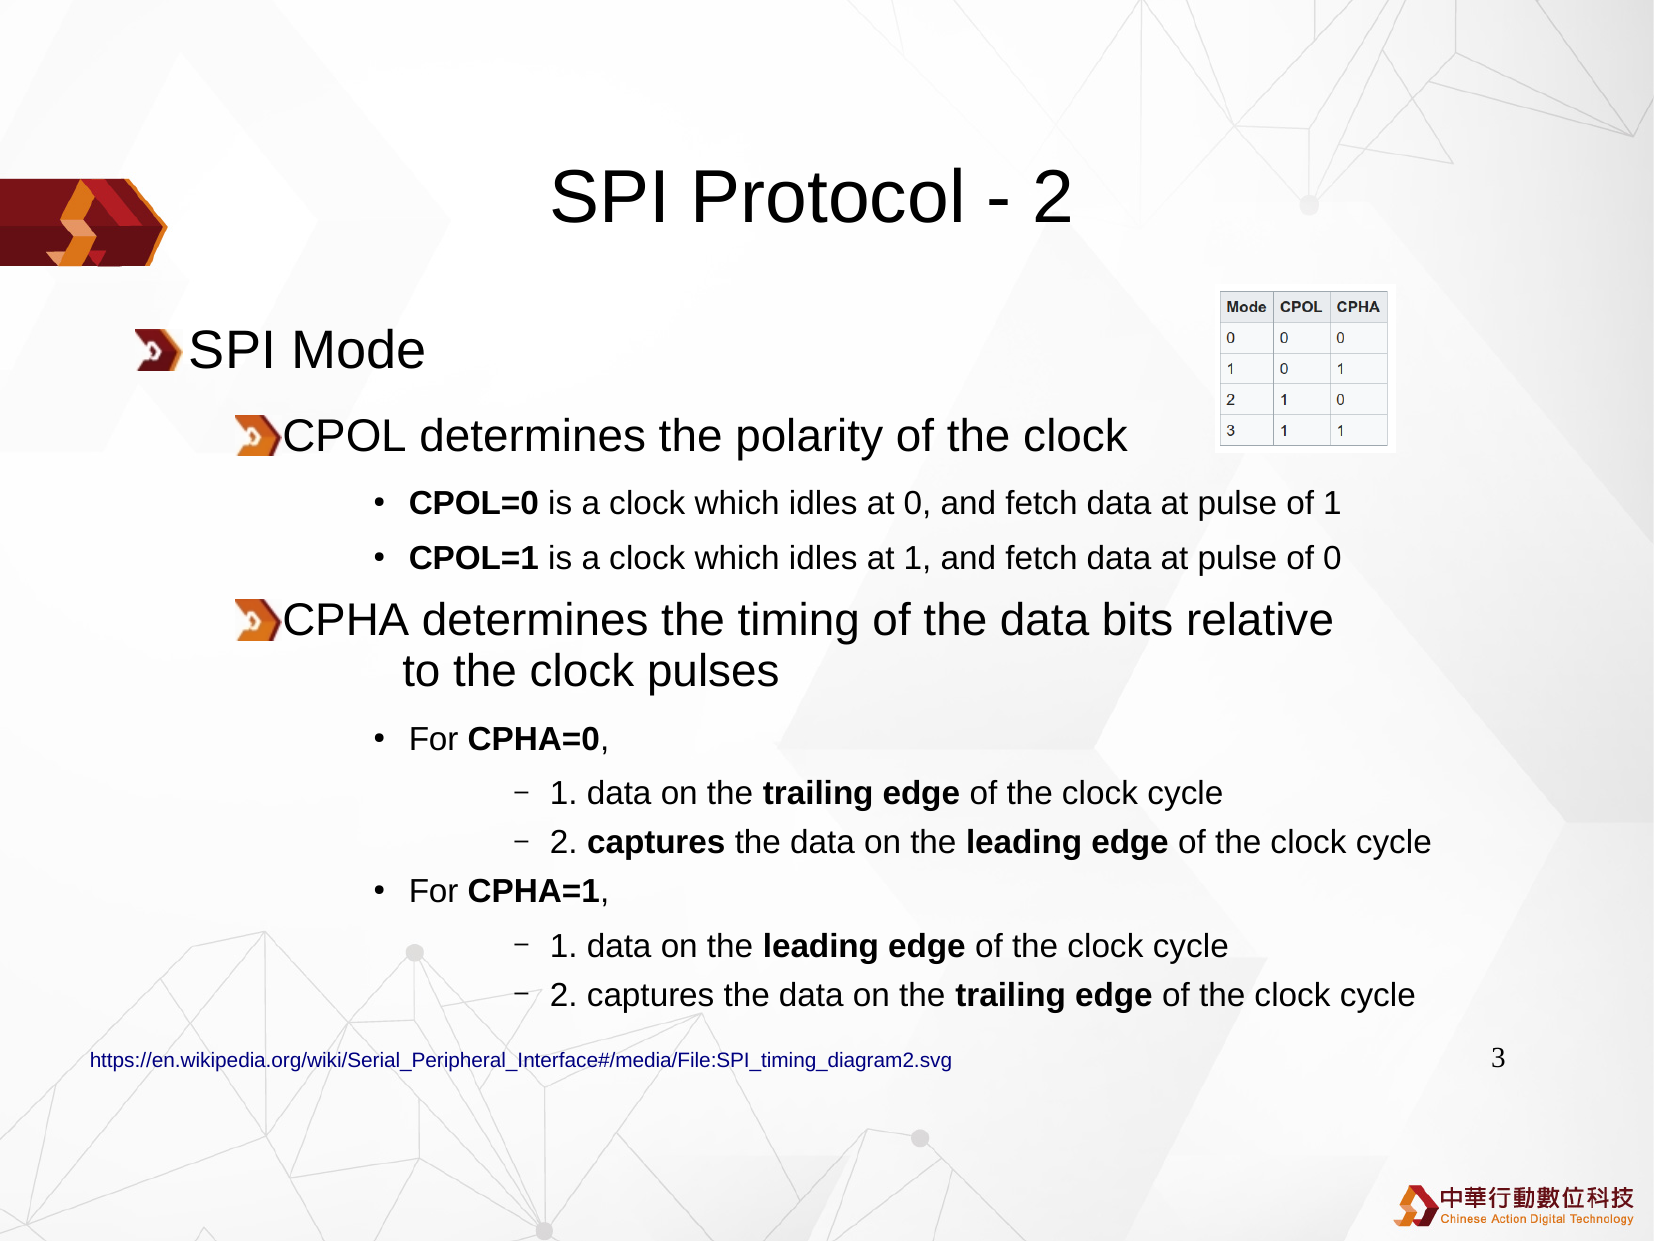

# SPI Protocol - 2
SPI Mode
CPOL determines the polarity of the clock
CPOL=0 is a clock which idles at 0, and fetch data at pulse of 1
CPOL=1 is a clock which idles at 1, and fetch data at pulse of 0
CPHA determines the timing of the data bits relative
to the clock pulses
For CPHA=0,
1. data on the trailing edge of the clock cycle
2. captures the data on the leading edge of the clock cycle
For CPHA=1,
1. data on the leading edge of the clock cycle
2. captures the data on the trailing edge of the clock cycle
3
https://en.wikipedia.org/wiki/Serial_Peripheral_Interface#/media/File:SPI_timing_diagram2.svg